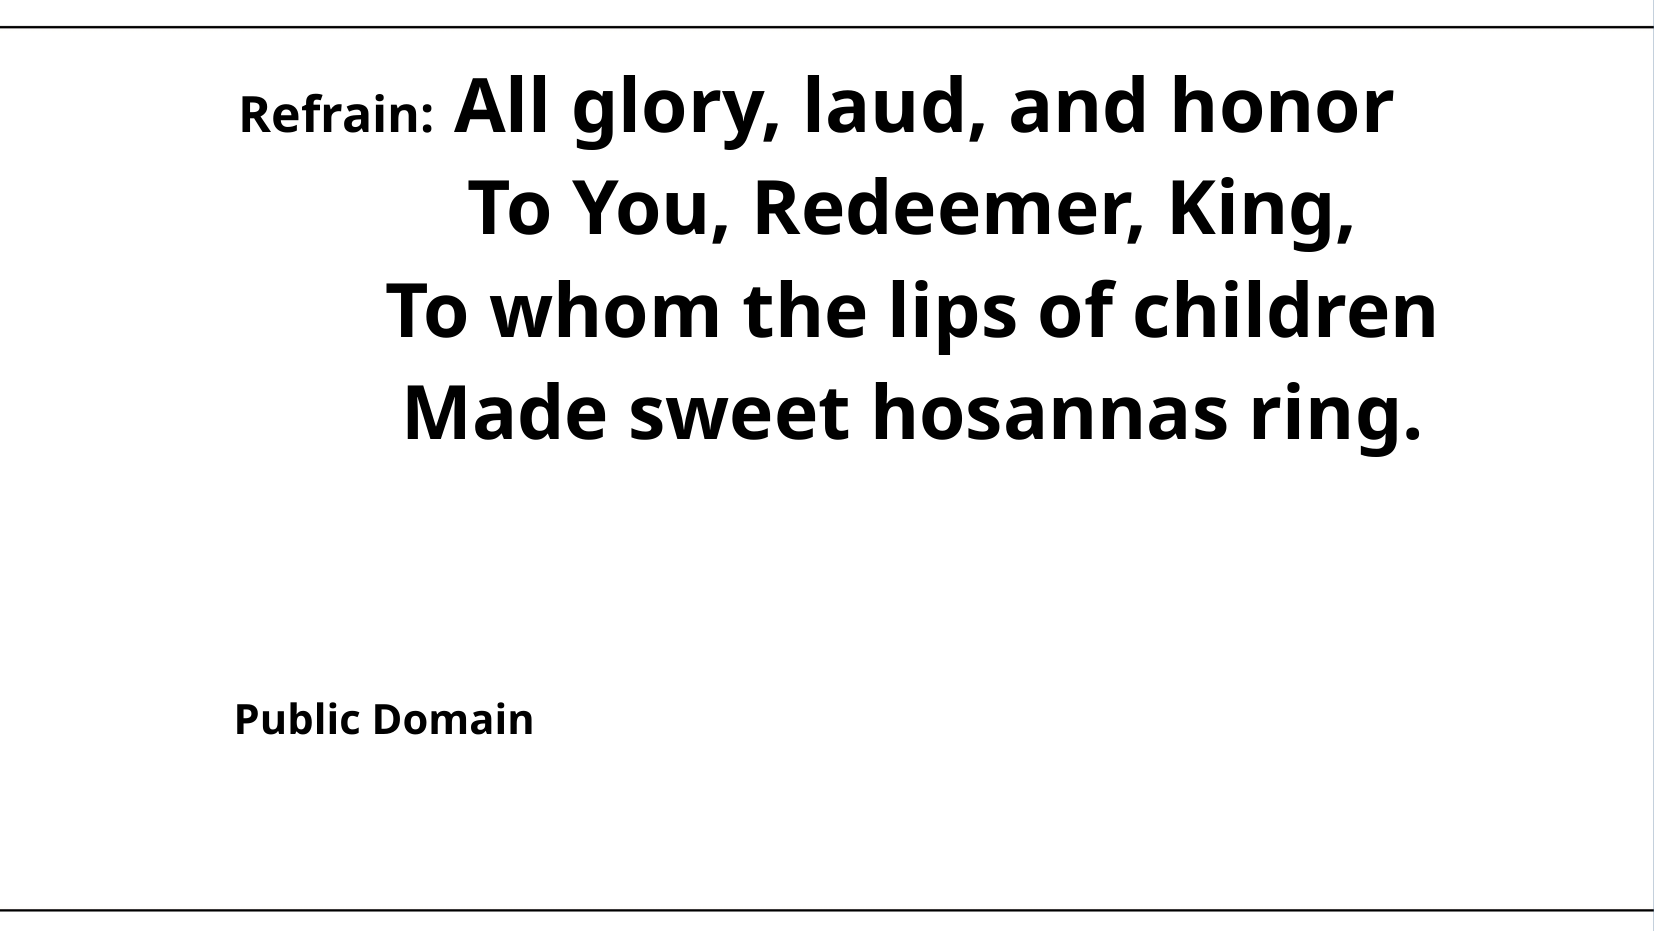

Refrain: All glory, laud, and honor
 To You, Redeemer, King,
 To whom the lips of children
 Made sweet hosannas ring.
 Public Domain